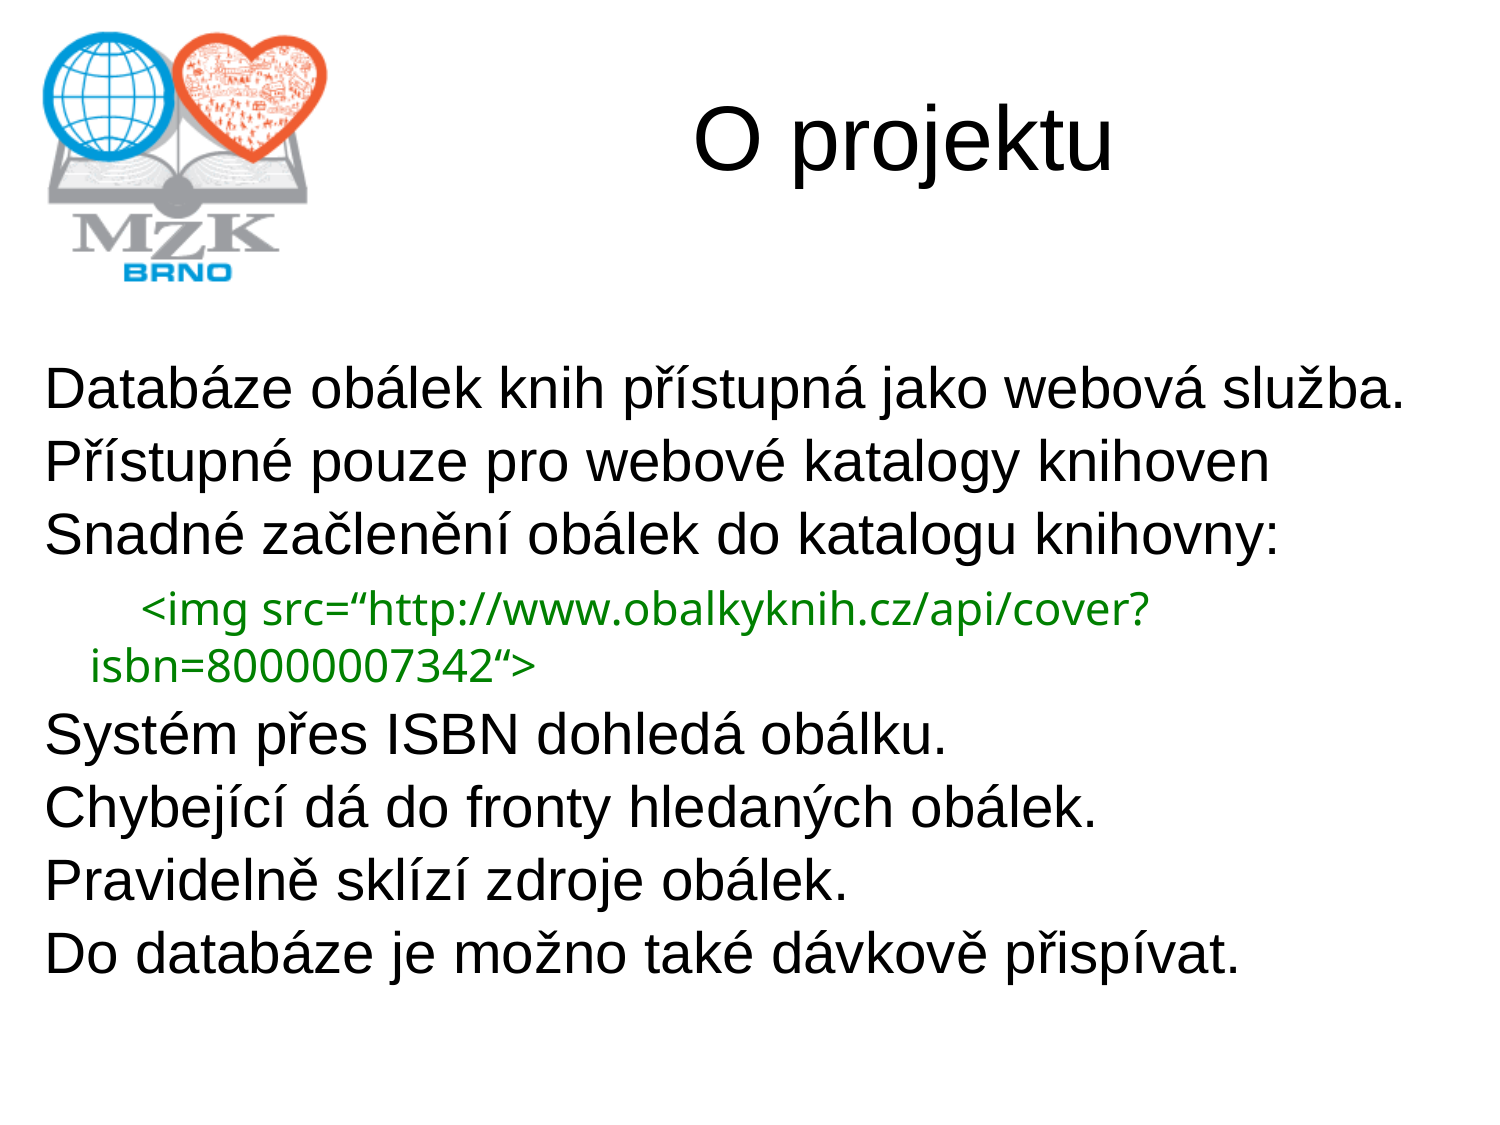

# O projektu
Databáze obálek knih přístupná jako webová služba.
Přístupné pouze pro webové katalogy knihoven
Snadné začlenění obálek do katalogu knihovny:
 <img src=“http://www.obalkyknih.cz/api/cover?isbn=80000007342“>
Systém přes ISBN dohledá obálku.
Chybející dá do fronty hledaných obálek.
Pravidelně sklízí zdroje obálek.
Do databáze je možno také dávkově přispívat.